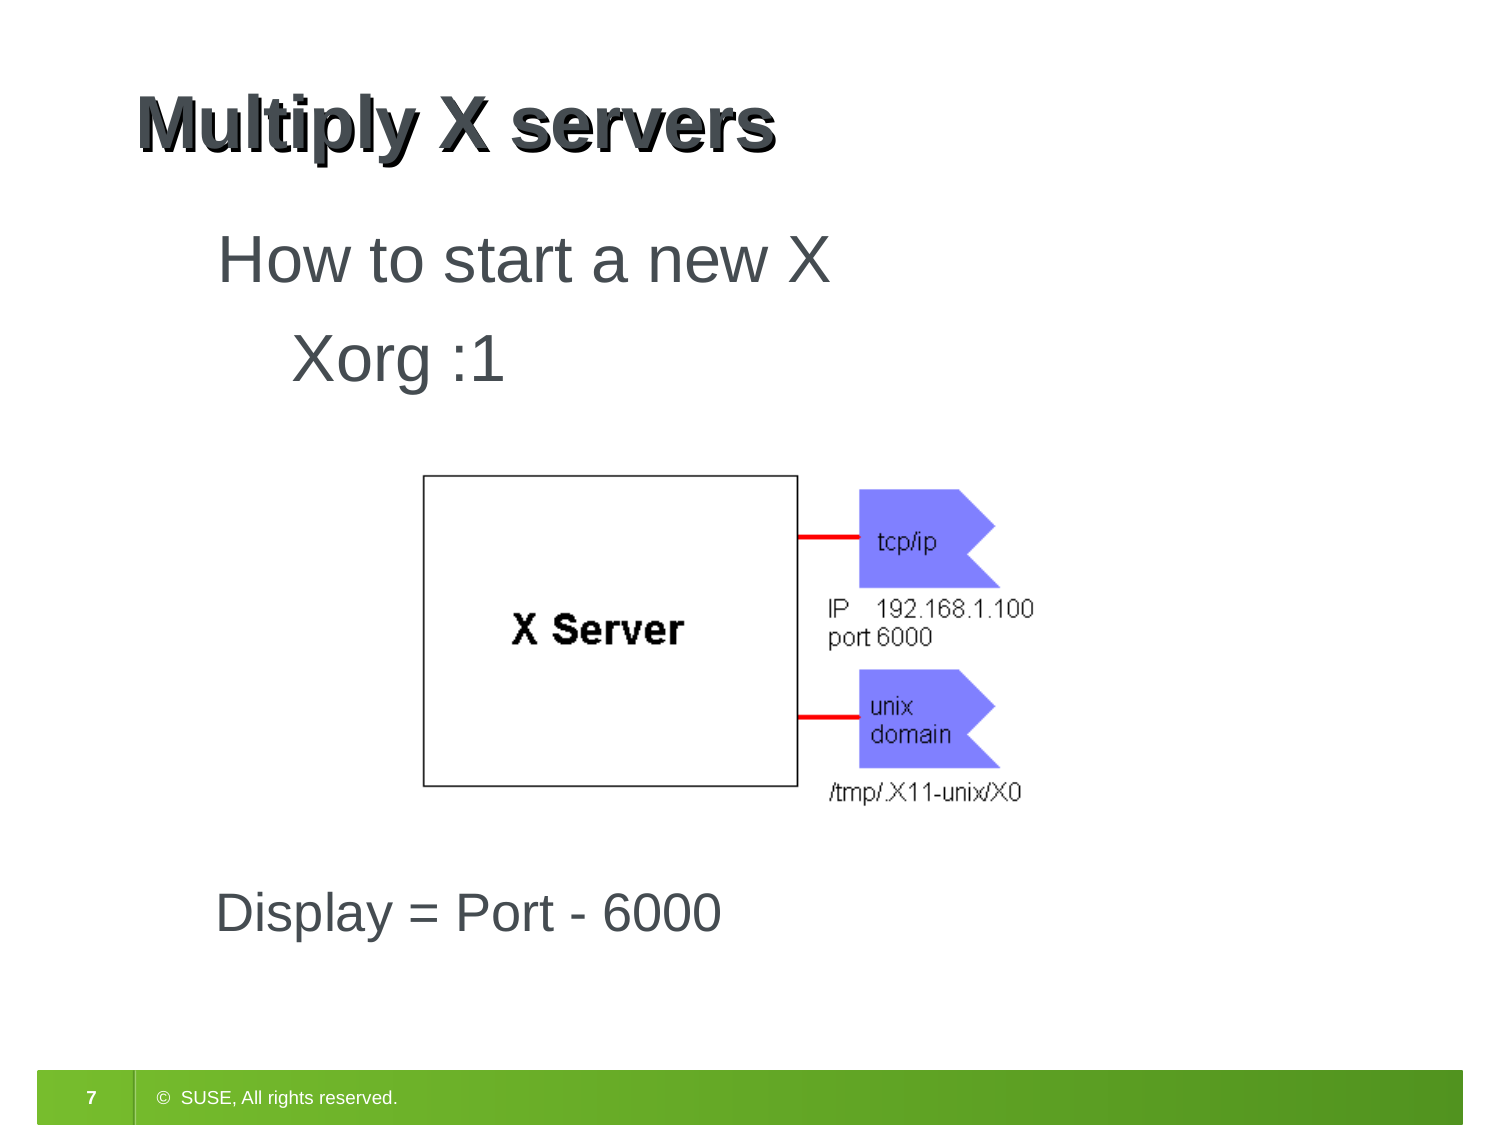

# Multiply X servers
How to start a new X
 Xorg :1
Display = Port - 6000